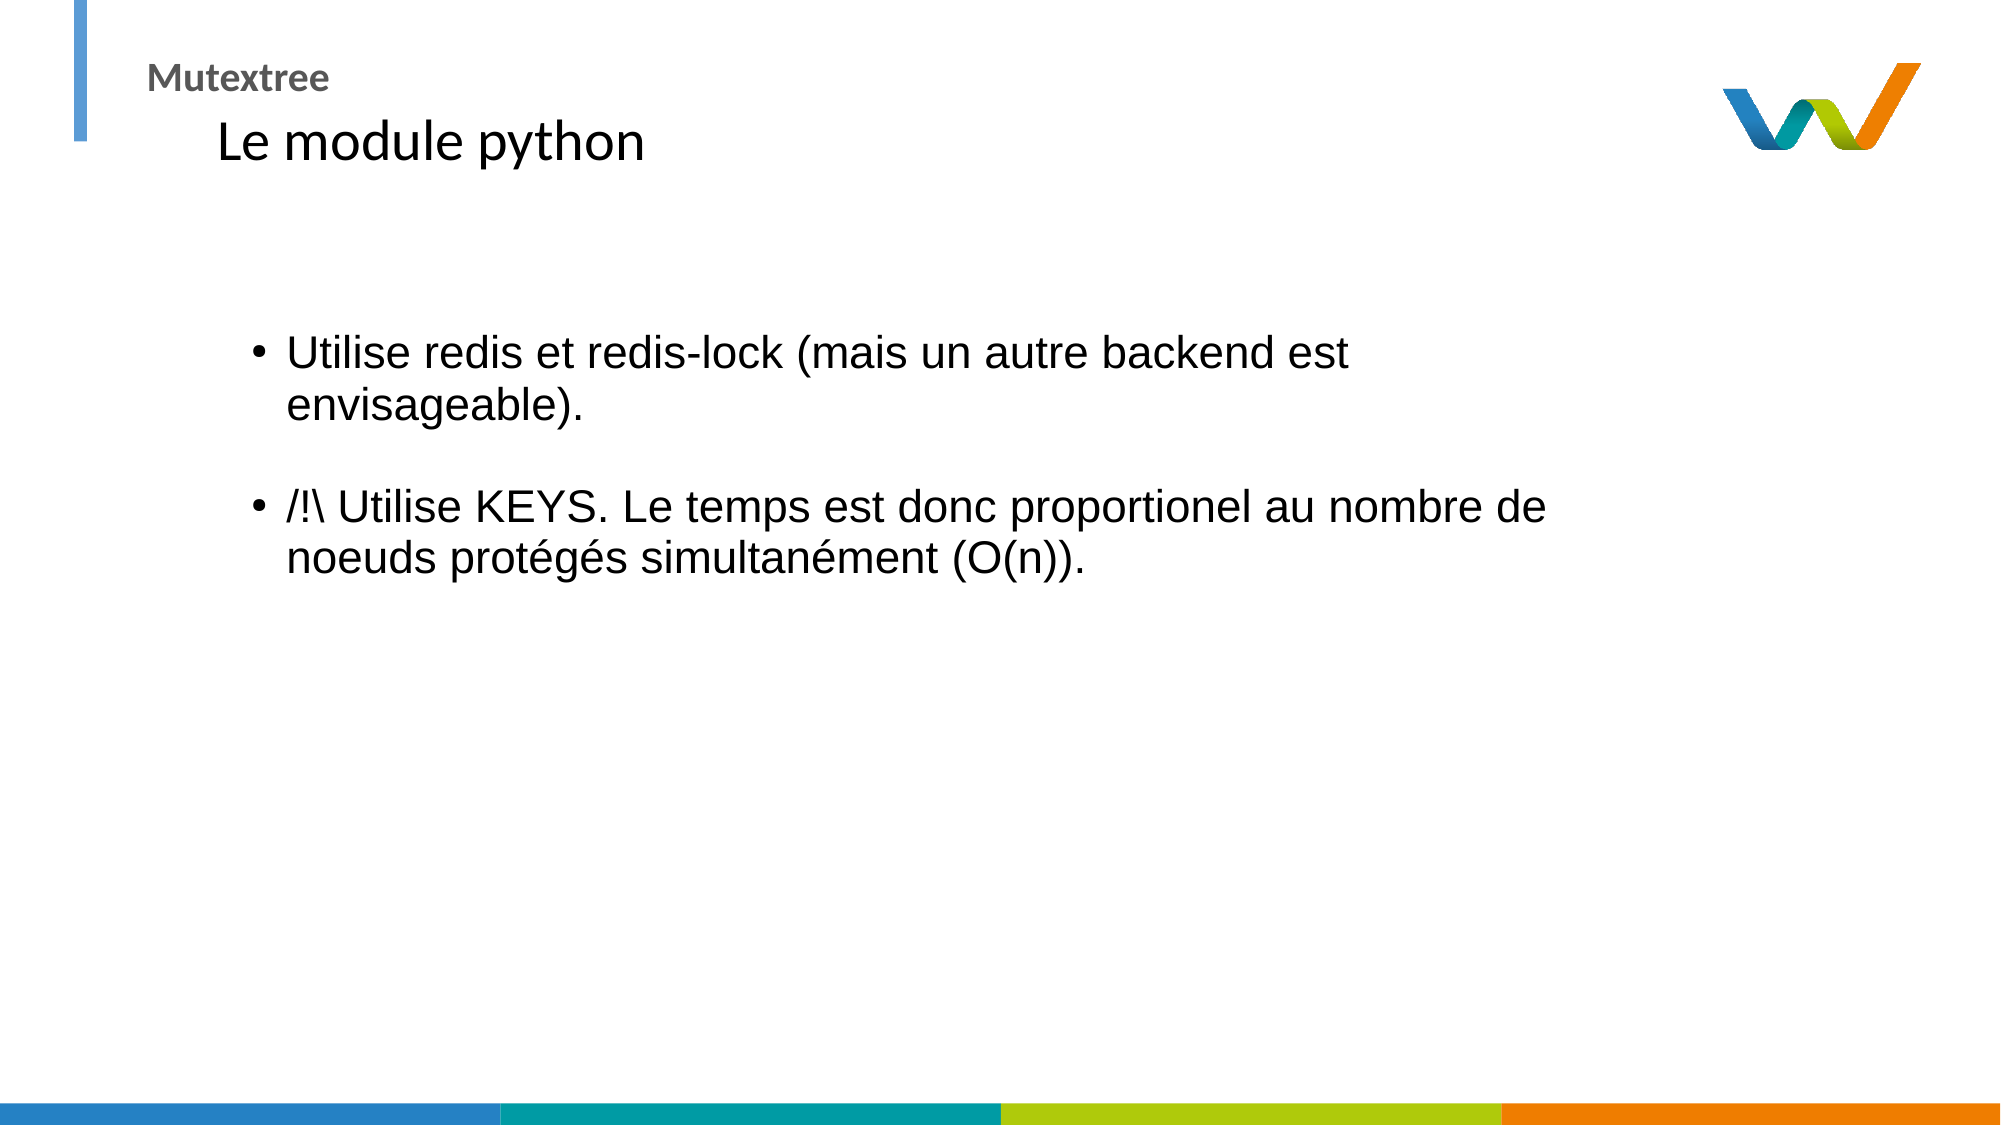

# Mutextree
Le module python
Utilise redis et redis-lock (mais un autre backend est envisageable).
/!\ Utilise KEYS. Le temps est donc proportionel au nombre de noeuds protégés simultanément (O(n)).